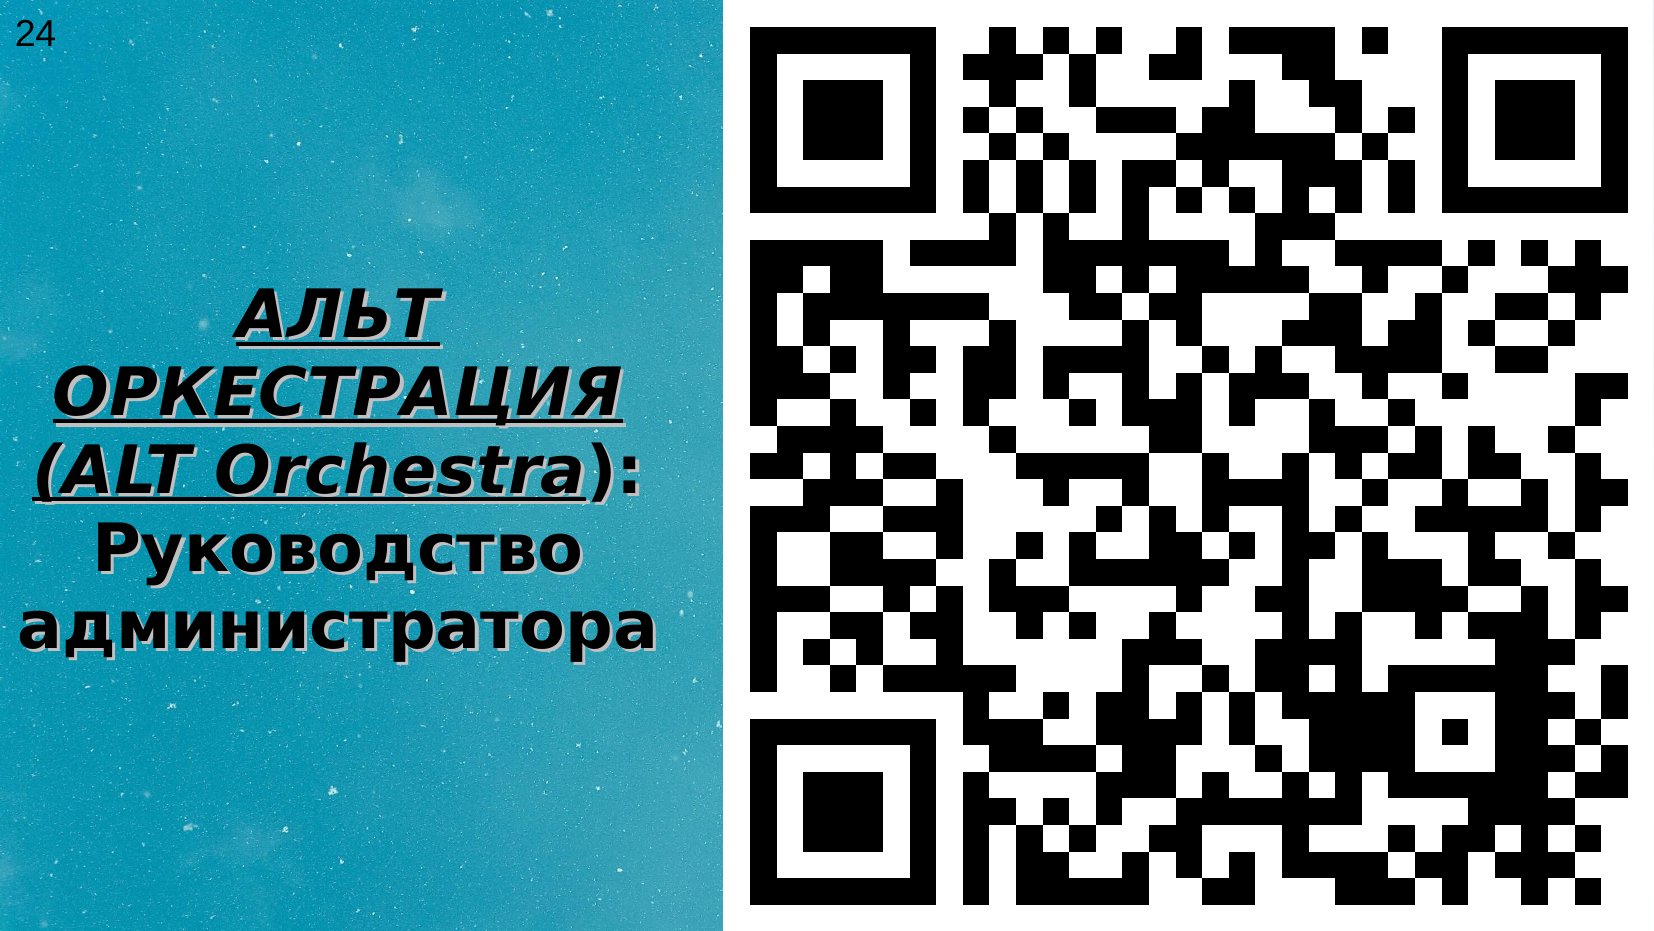

# АЛЬТ ОРКЕСТРАЦИЯ (ALT Orchestra): Руководство администратора